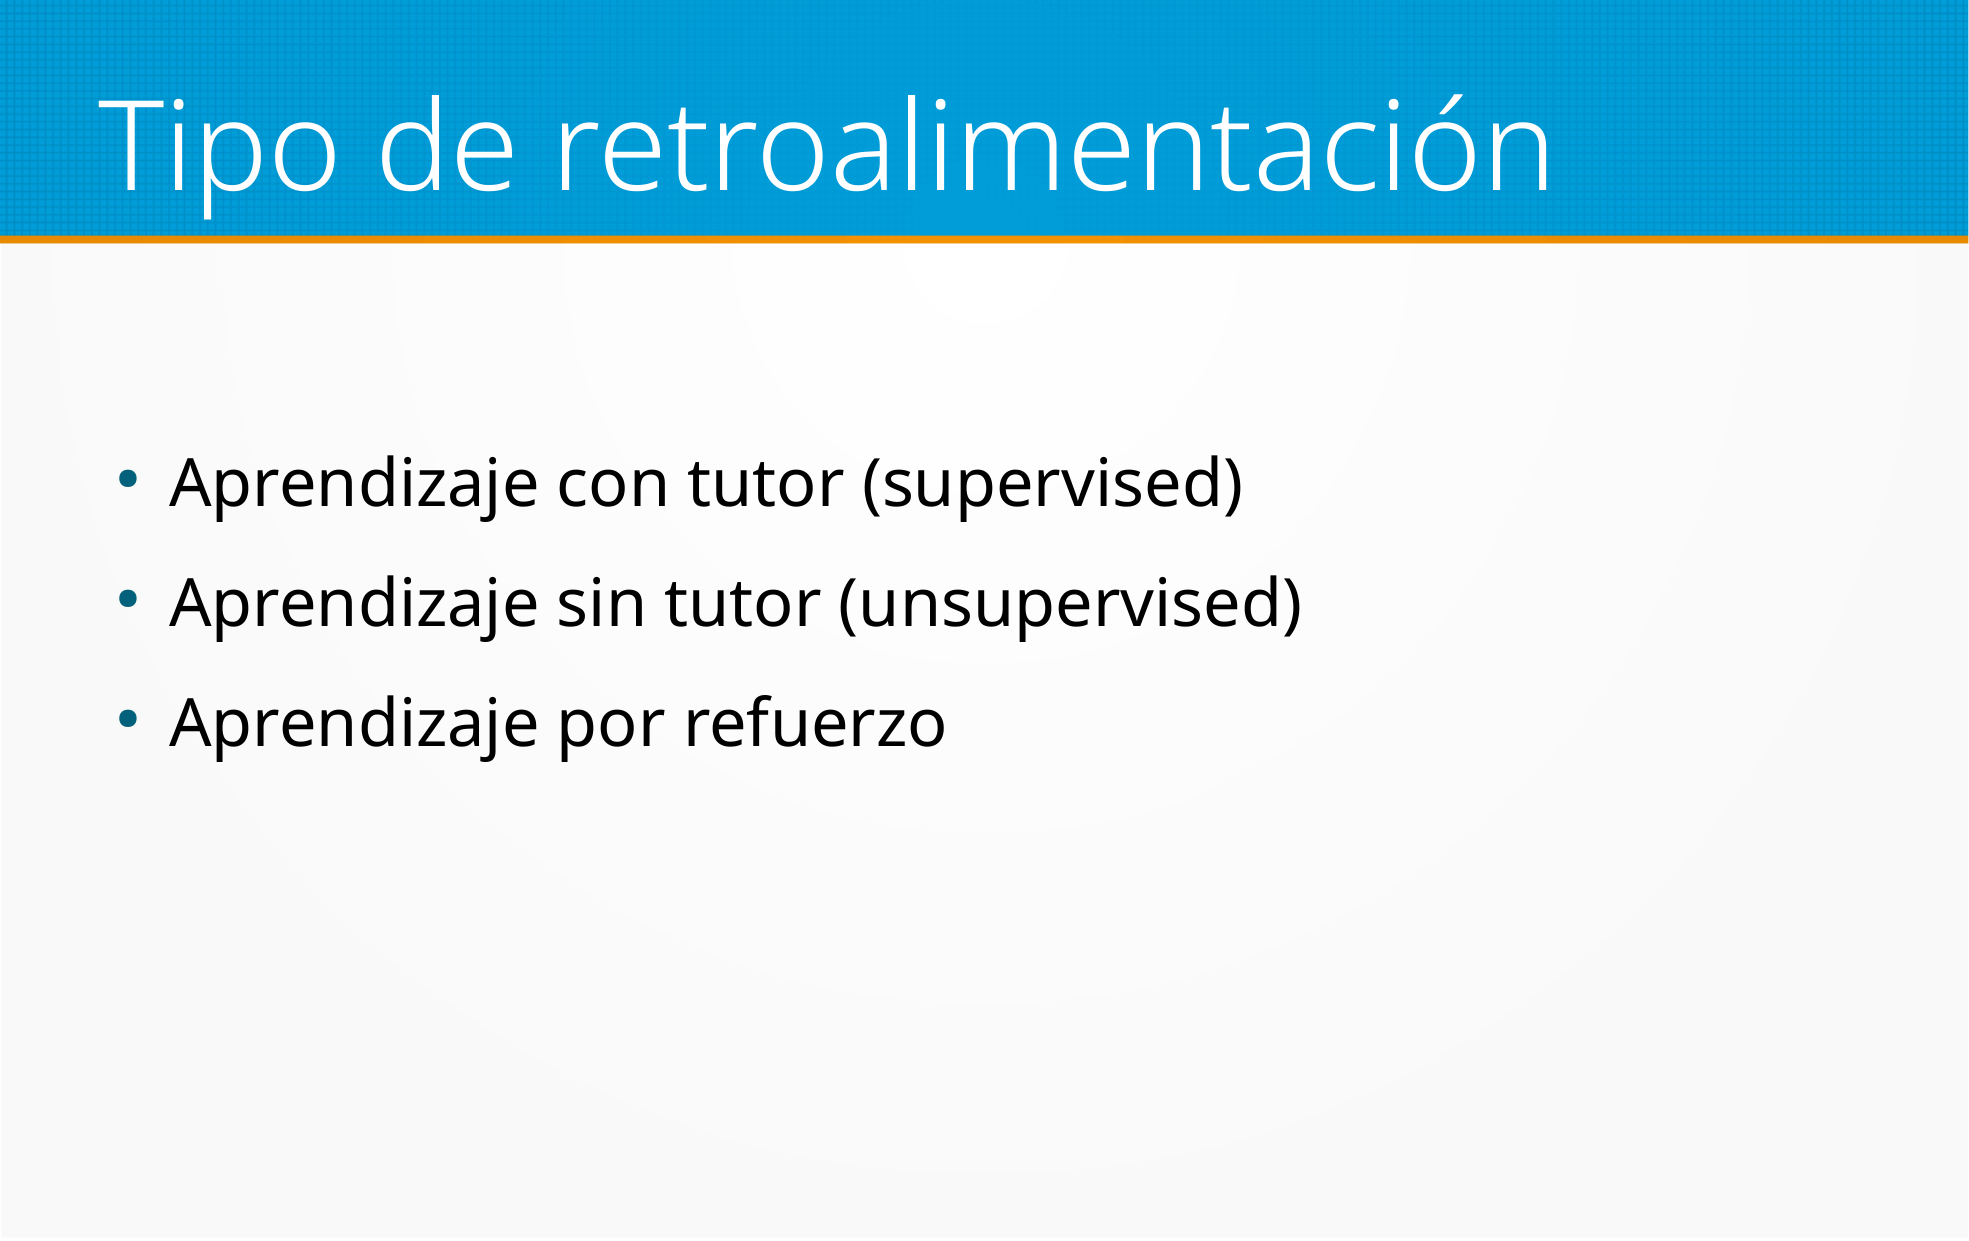

# Tipo de retroalimentación
Aprendizaje con tutor (supervised)
Aprendizaje sin tutor (unsupervised)
Aprendizaje por refuerzo